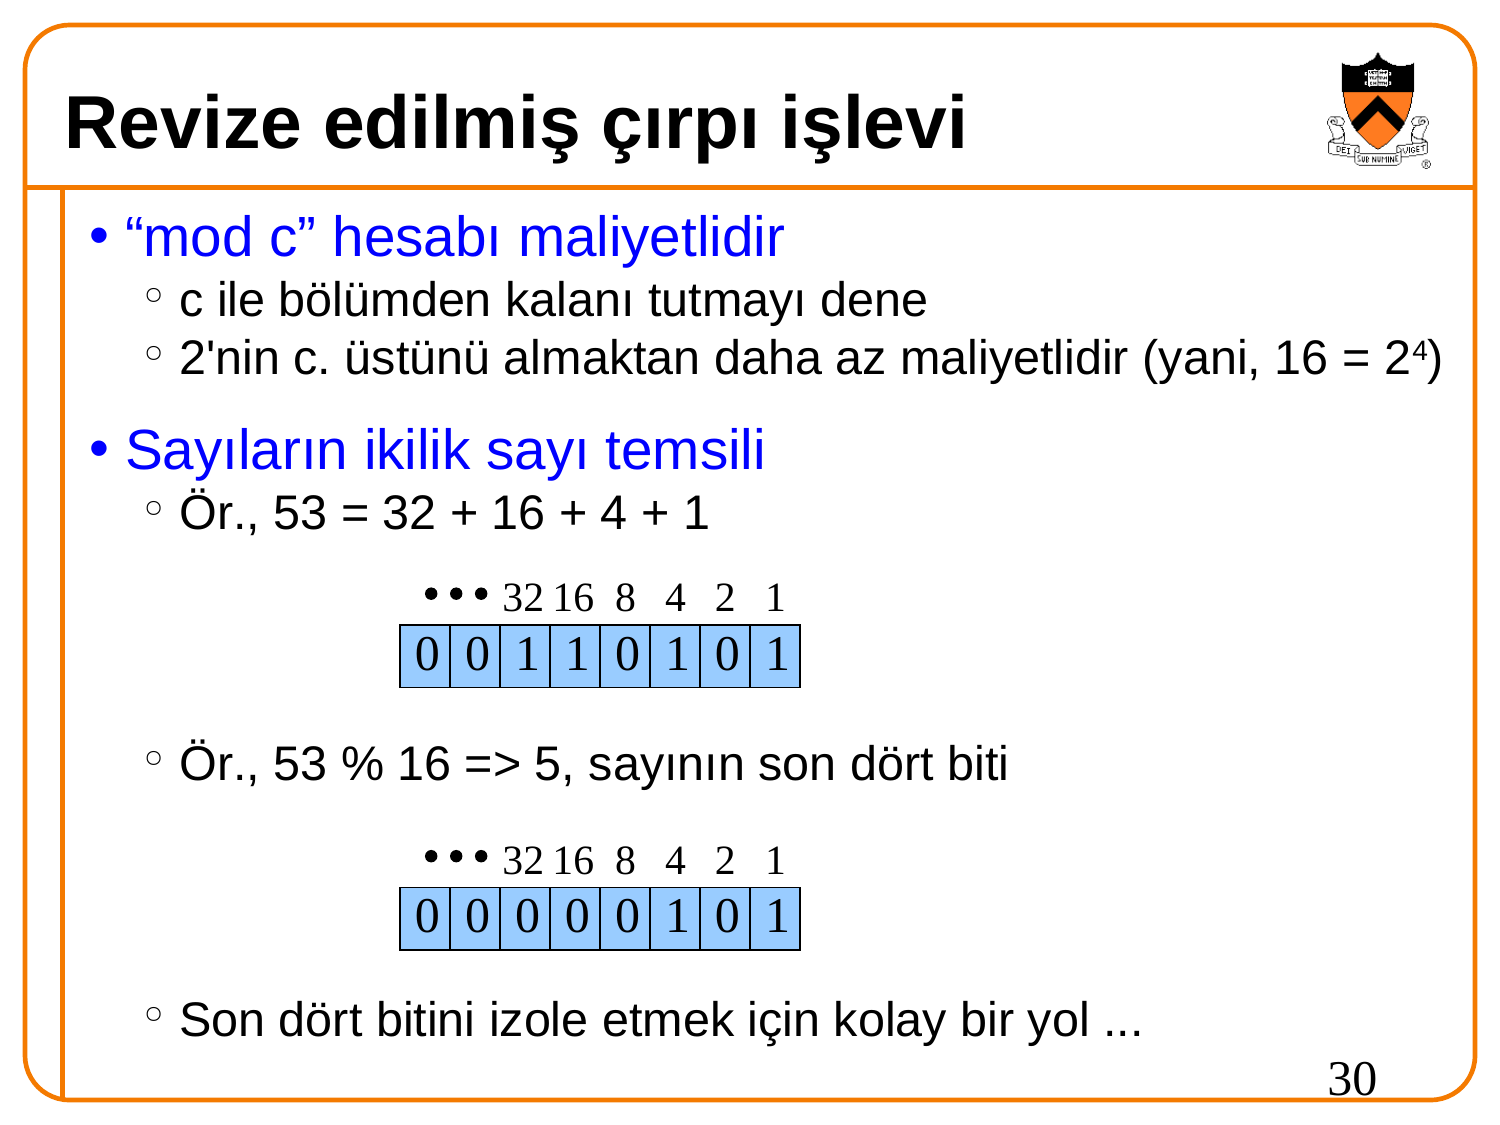

# Revize edilmiş çırpı işlevi
“mod c” hesabı maliyetlidir
c ile bölümden kalanı tutmayı dene
2'nin c. üstünü almaktan daha az maliyetlidir (yani, 16 = 24)
Sayıların ikilik sayı temsili
Ör., 53 = 32 + 16 + 4 + 1
Ör., 53 % 16 => 5, sayının son dört biti
Son dört bitini izole etmek için kolay bir yol ...
32
16
8
4
2
1
0
0
1
1
0
1
0
1
32
16
8
4
2
1
0
0
0
0
0
1
0
1
30